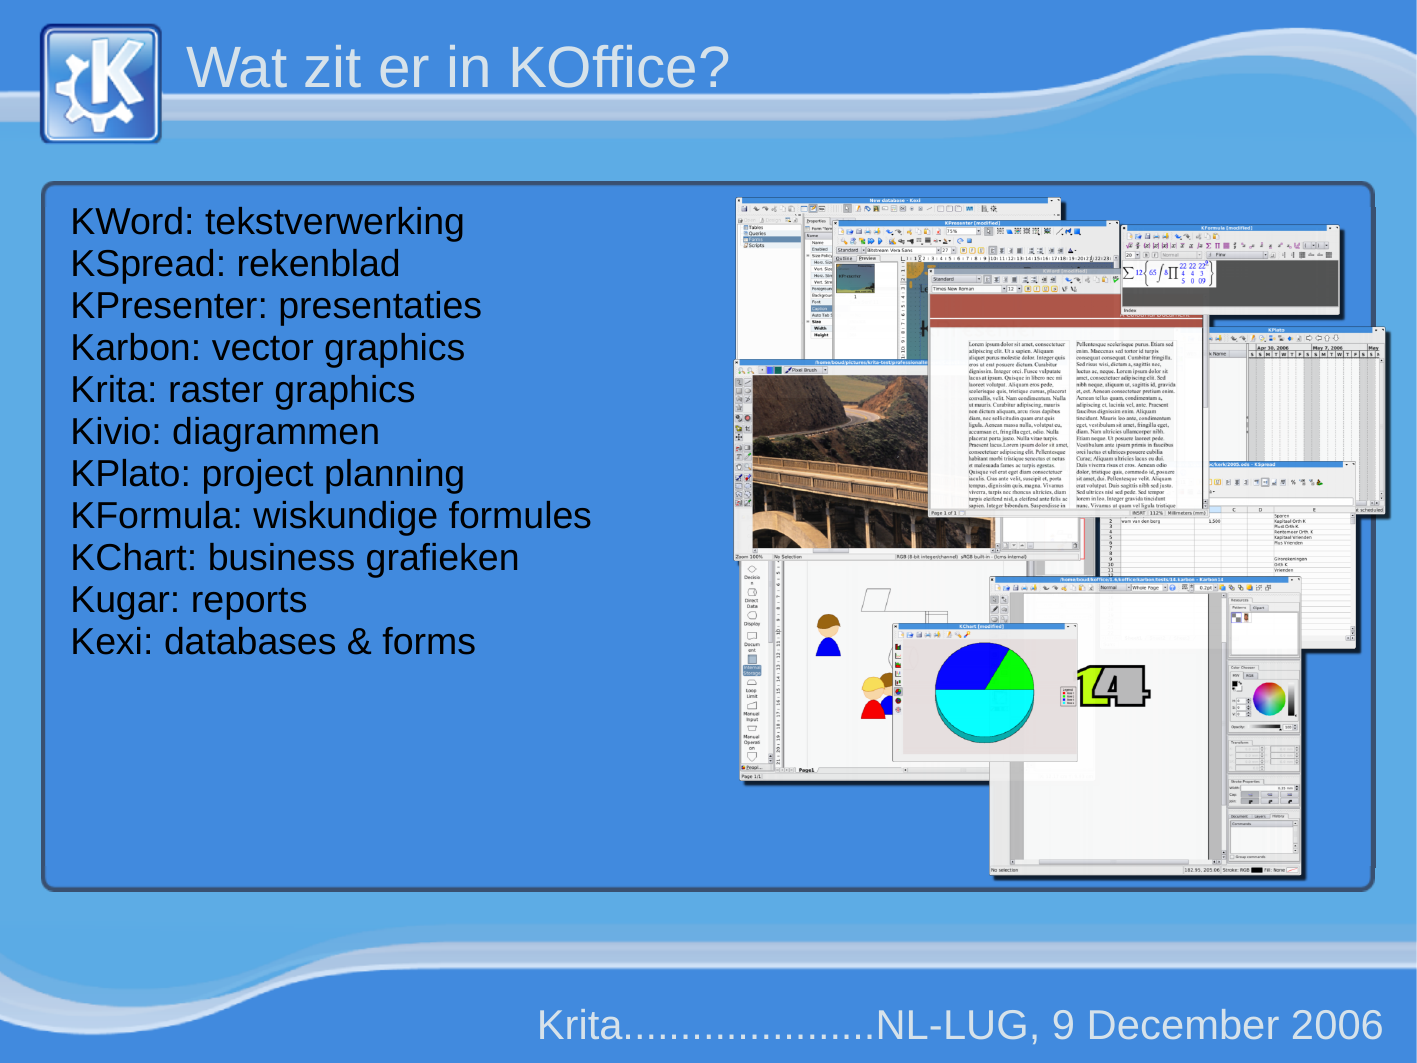

Wat zit er in KOffice?
KWord: tekstverwerking
KSpread: rekenblad
KPresenter: presentaties
Karbon: vector graphics
Krita: raster graphics
Kivio: diagrammen
KPlato: project planning
KFormula: wiskundige formules
KChart: business grafieken
Kugar: reports
Kexi: databases & forms